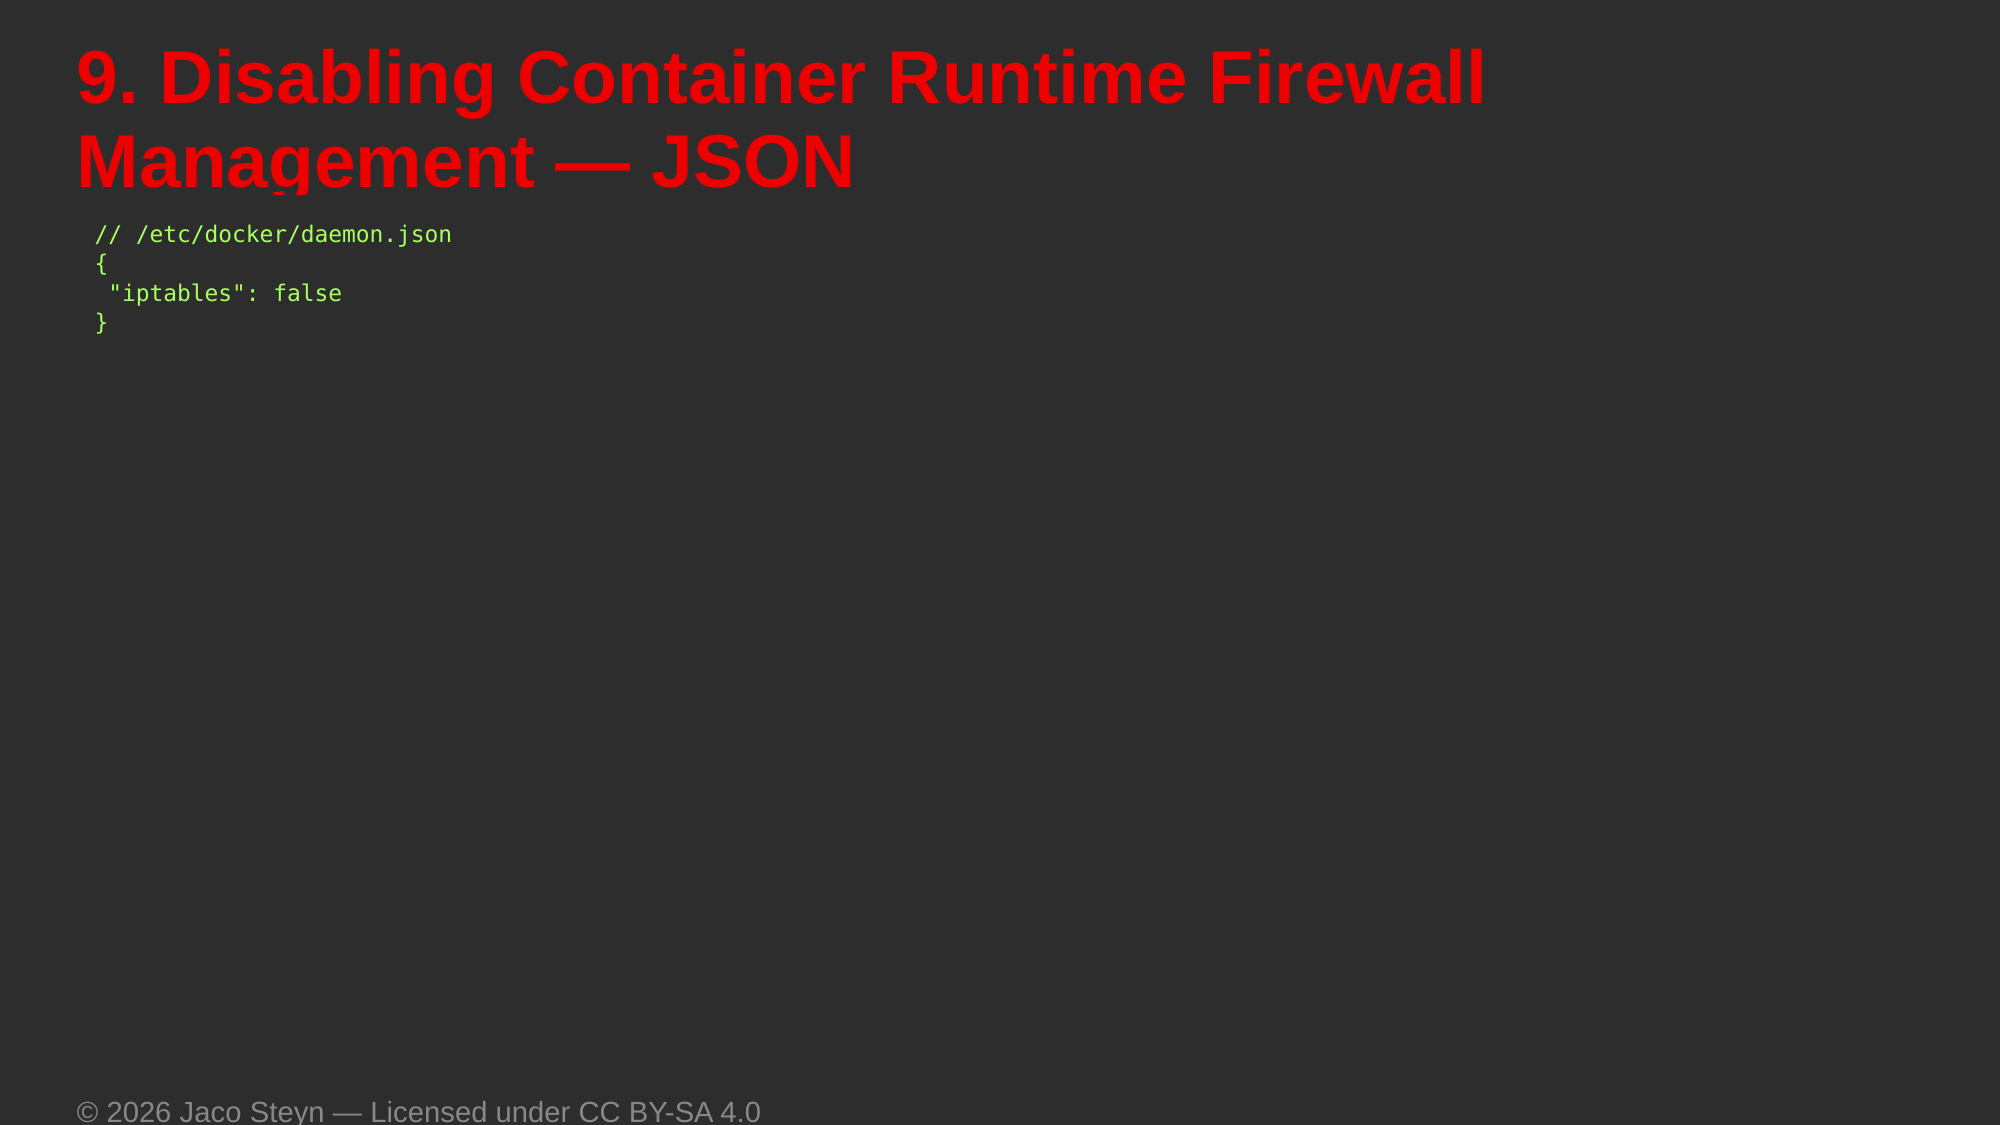

9. Disabling Container Runtime Firewall Management — JSON
// /etc/docker/daemon.json
{
 "iptables": false
}
© 2026 Jaco Steyn — Licensed under CC BY-SA 4.0